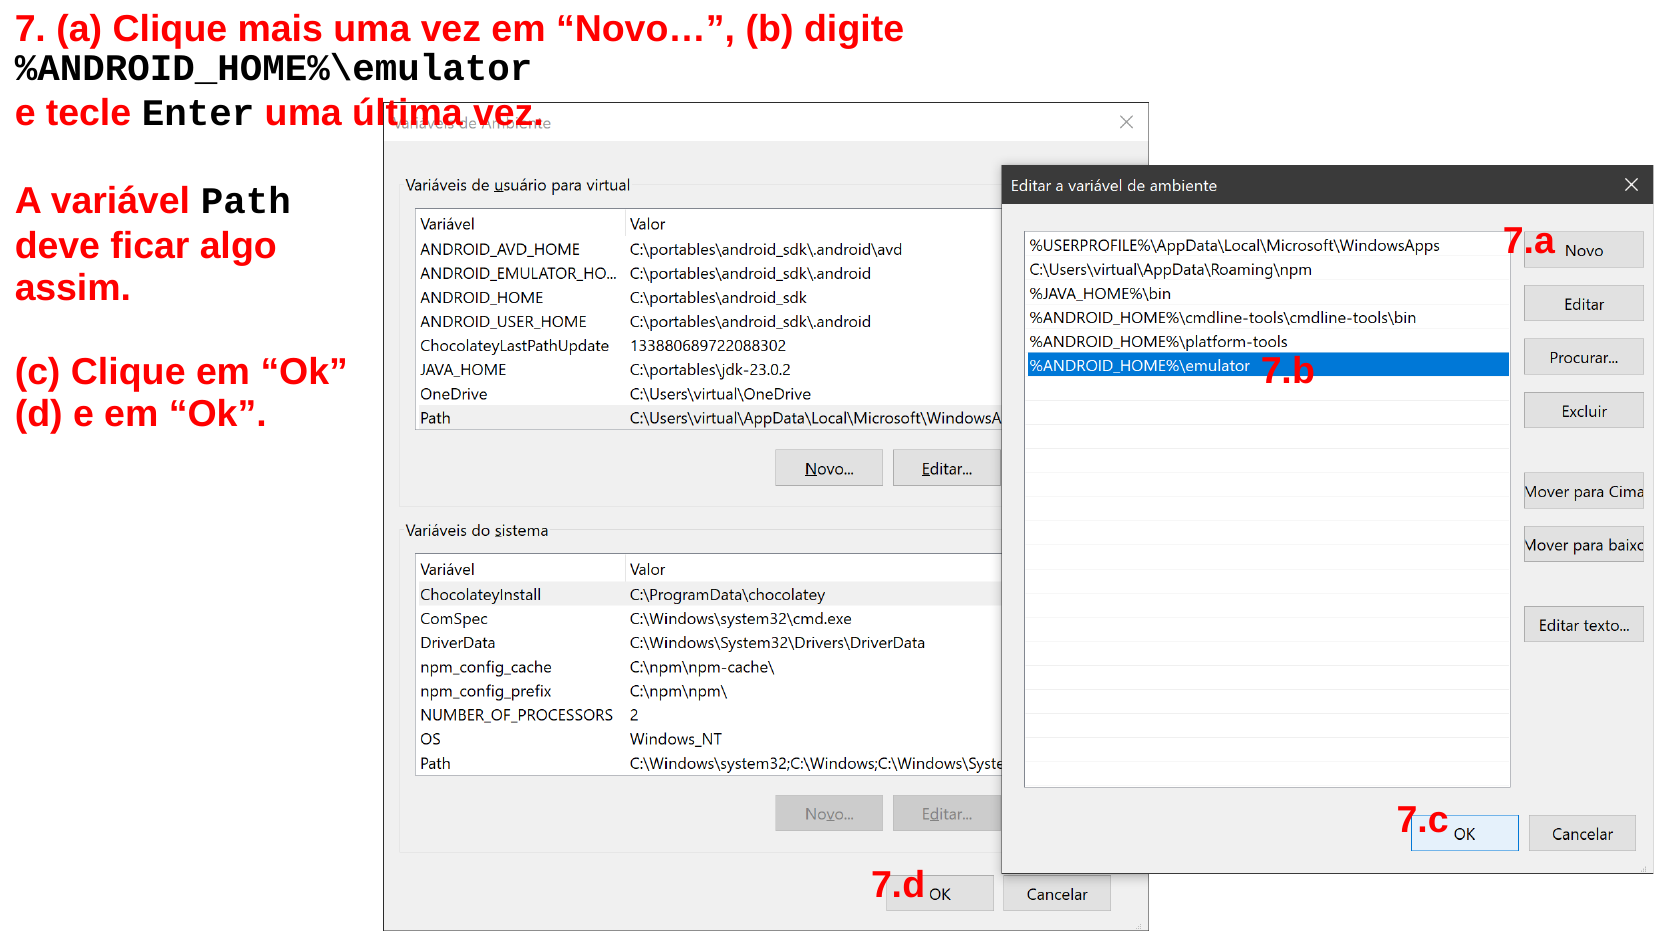

7. (a) Clique mais uma vez em “Novo…”, (b) digite
%ANDROID_HOME%\emulator
e tecle Enter uma última vez.
A variável Path deve ficar algo assim.
(c) Clique em “Ok” (d) e em “Ok”.
7.a
7.b
7.c
7.d